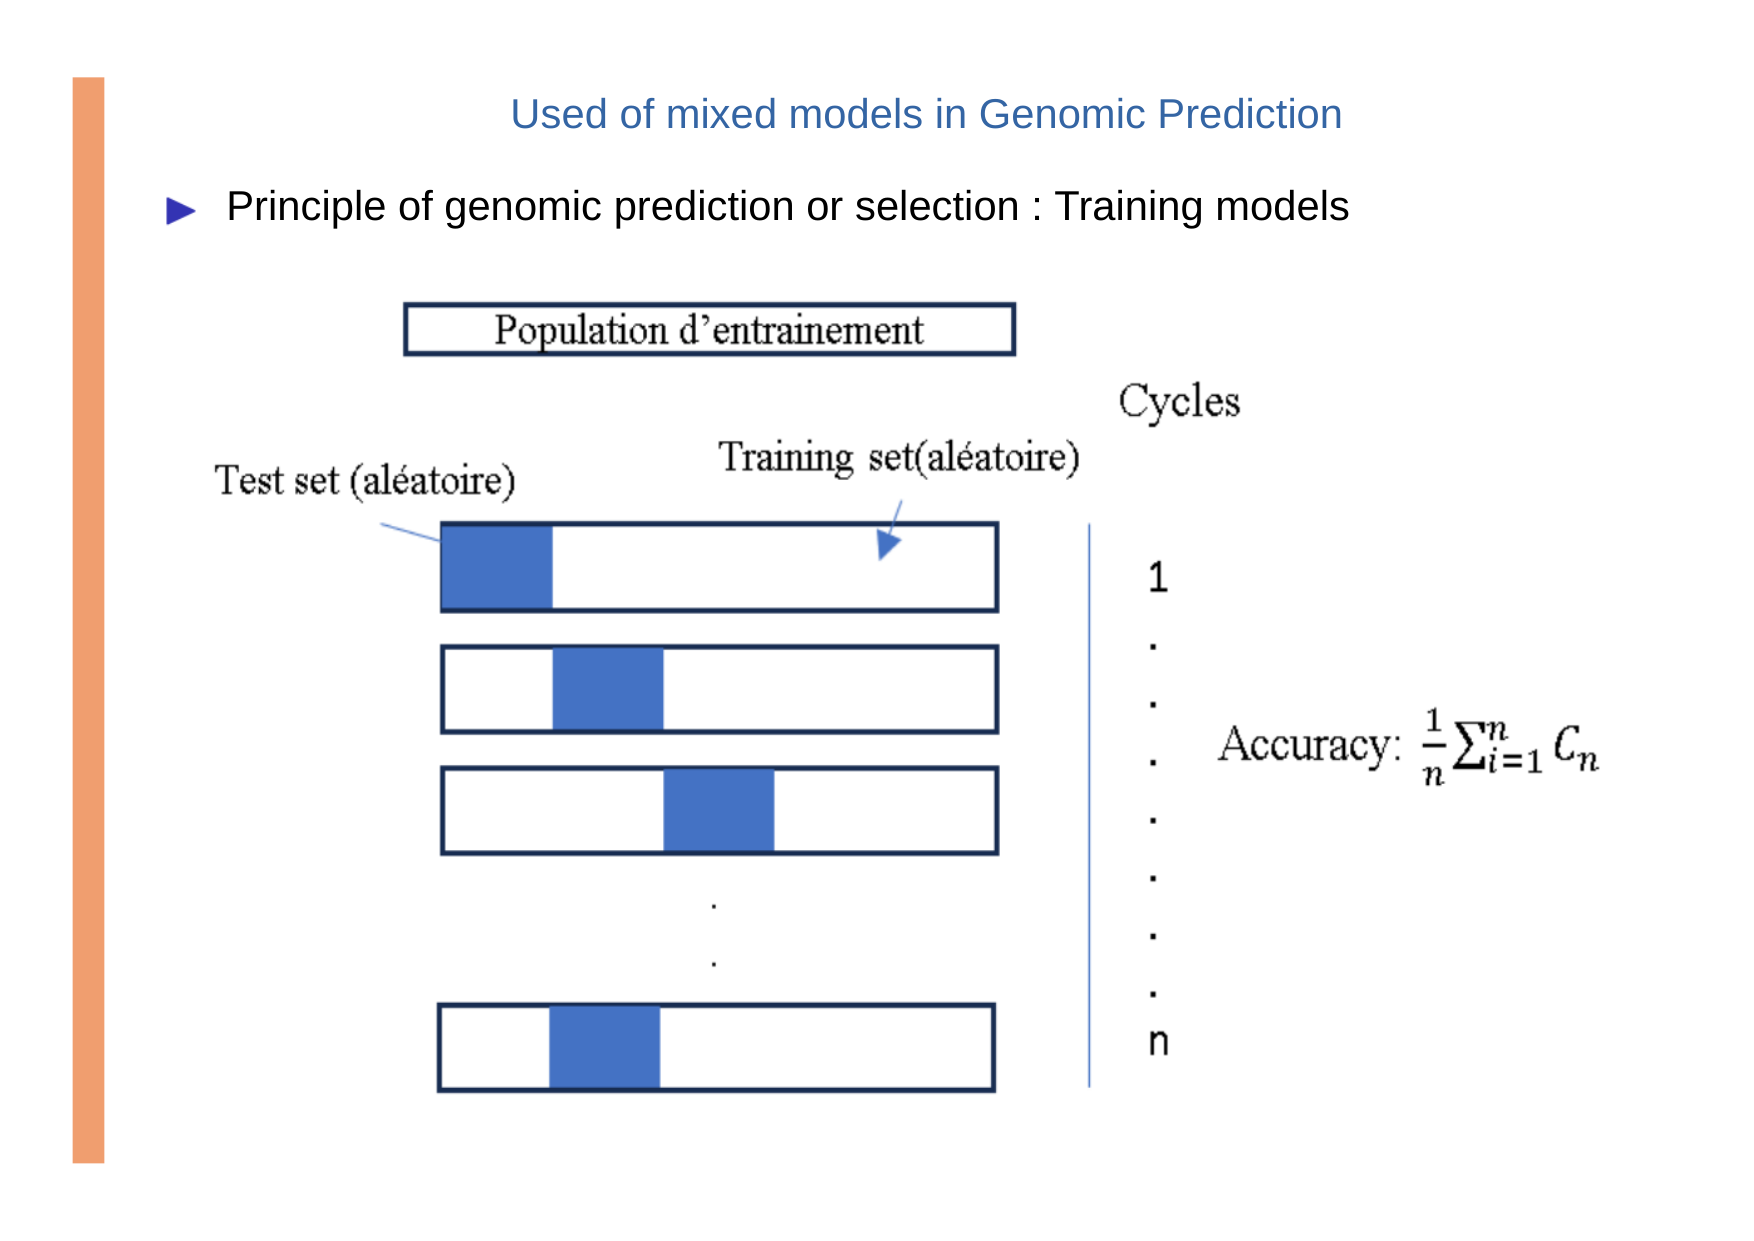

Used of mixed models in Genomic Prediction
Principle of genomic prediction or selection : Training models
11